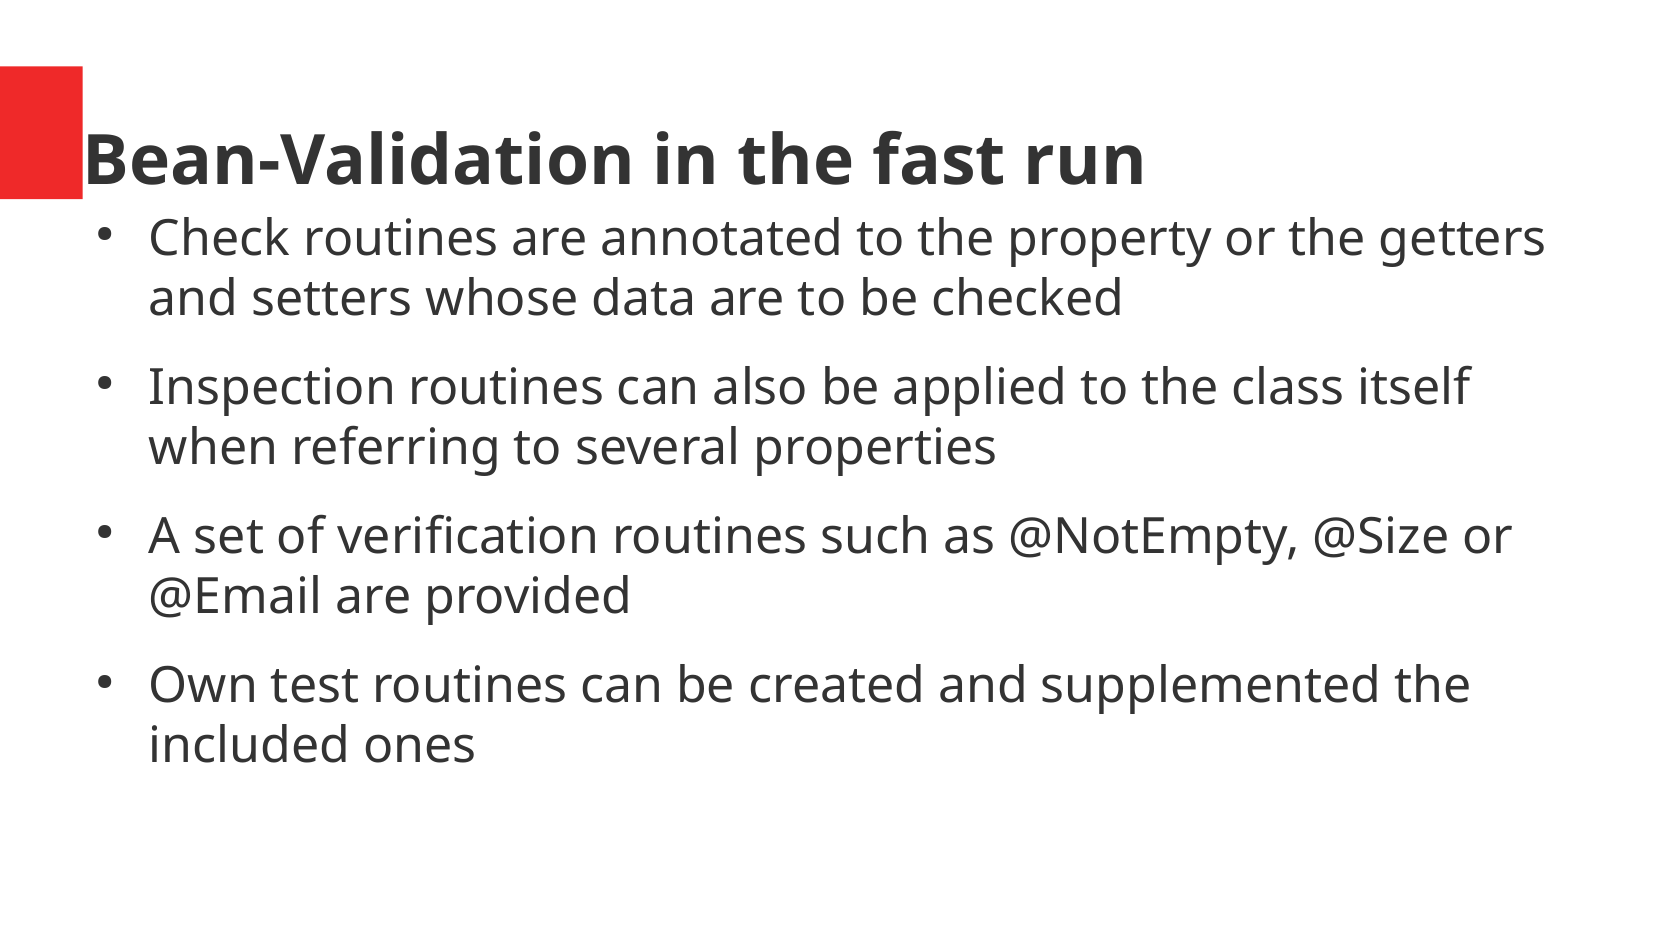

# Bean-Validation in the fast run
Check routines are annotated to the property or the getters and setters whose data are to be checked
Inspection routines can also be applied to the class itself when referring to several properties
A set of verification routines such as @NotEmpty, @Size or @Email are provided
Own test routines can be created and supplemented the included ones